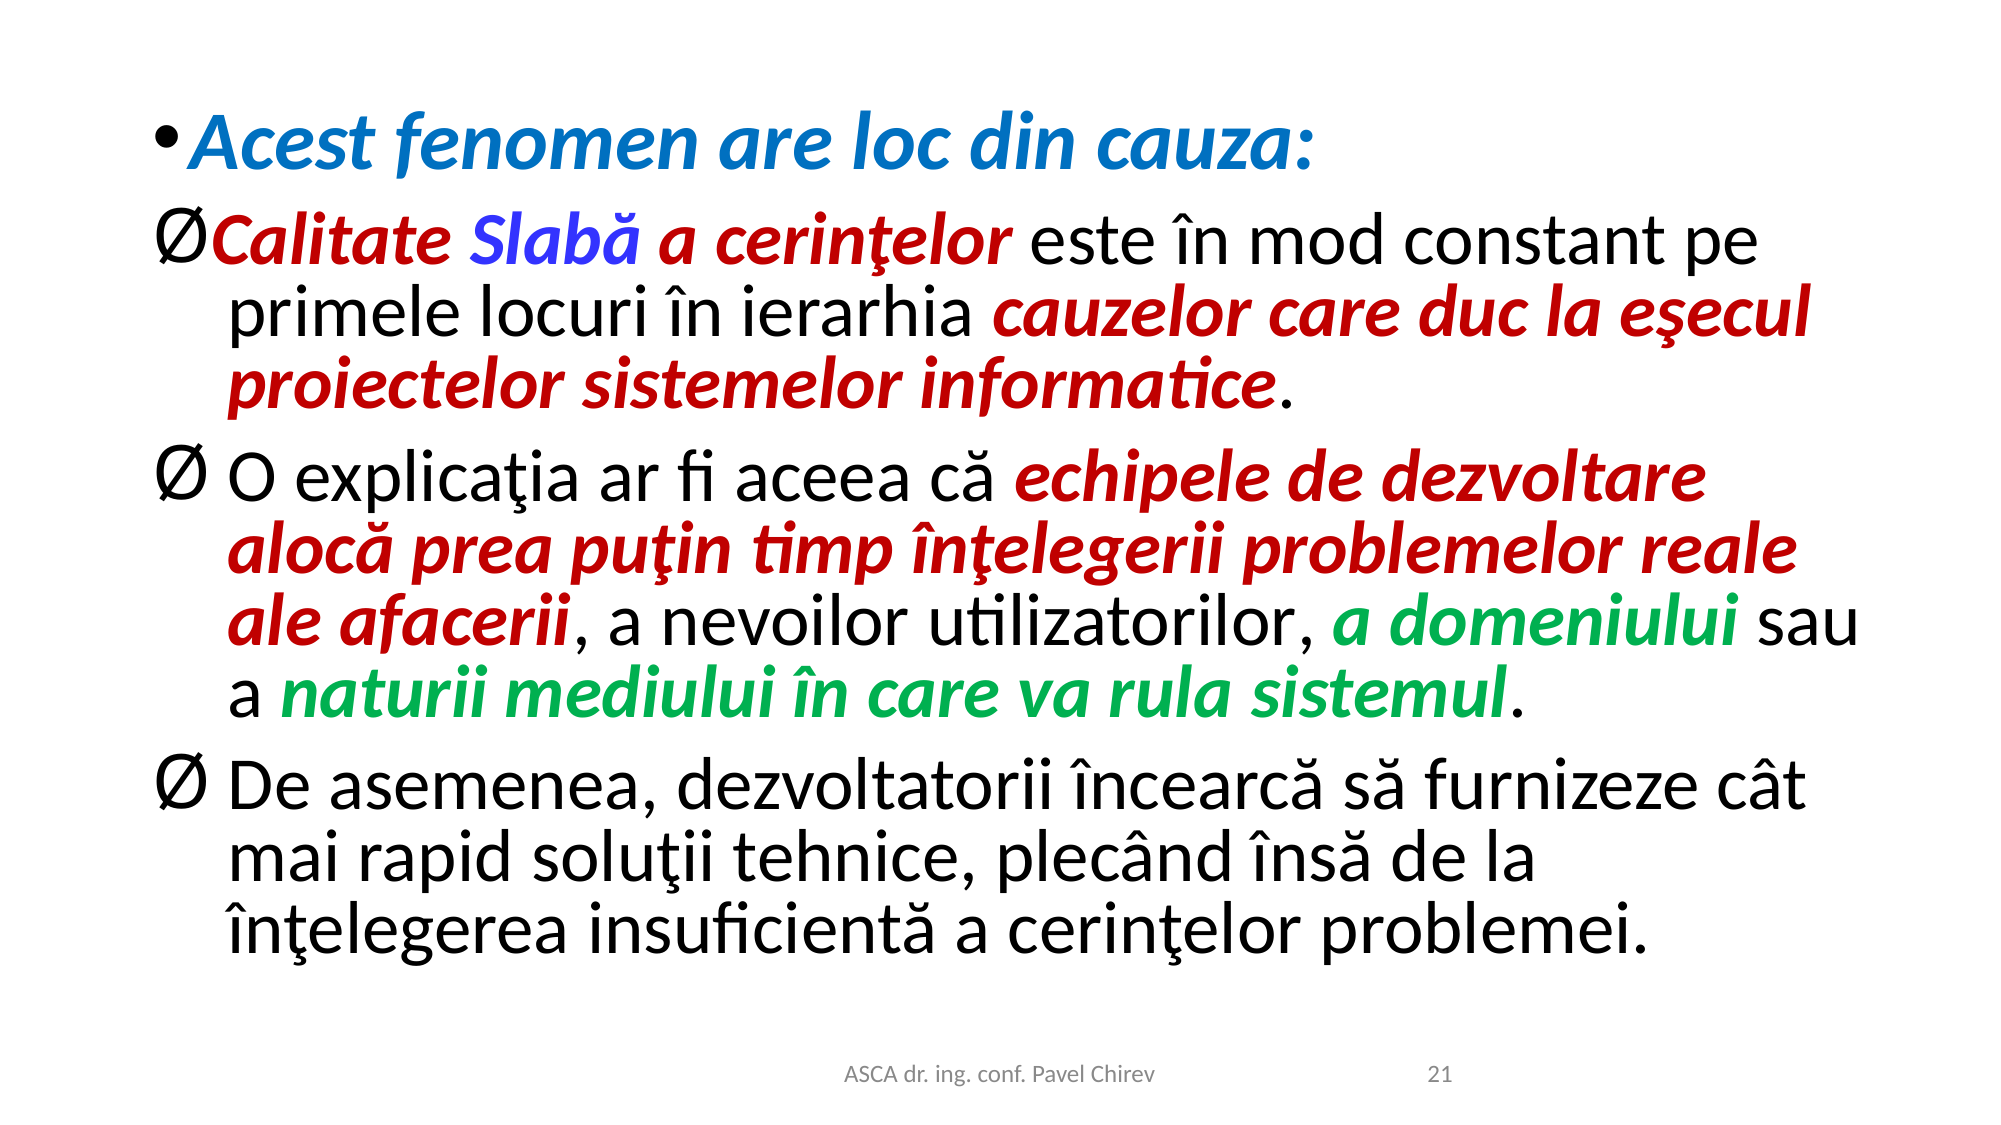

# Acest fenomen are loc din cauza:
Calitate Slabă a cerinţelor este în mod constant pe primele locuri în ierarhia cauzelor care duc la eşecul proiectelor sistemelor informatice.
 O explicaţia ar fi aceea că echipele de dezvoltare alocă prea puţin timp înţelegerii problemelor reale ale afacerii, a nevoilor utilizatorilor, a domeniului sau a naturii mediului în care va rula sistemul.
 De asemenea, dezvoltatorii încearcă să furnizeze cât mai rapid soluţii tehnice, plecând însă de la înţelegerea insuficientă a cerinţelor problemei.
ASCA dr. ing. conf. Pavel Chirev
21